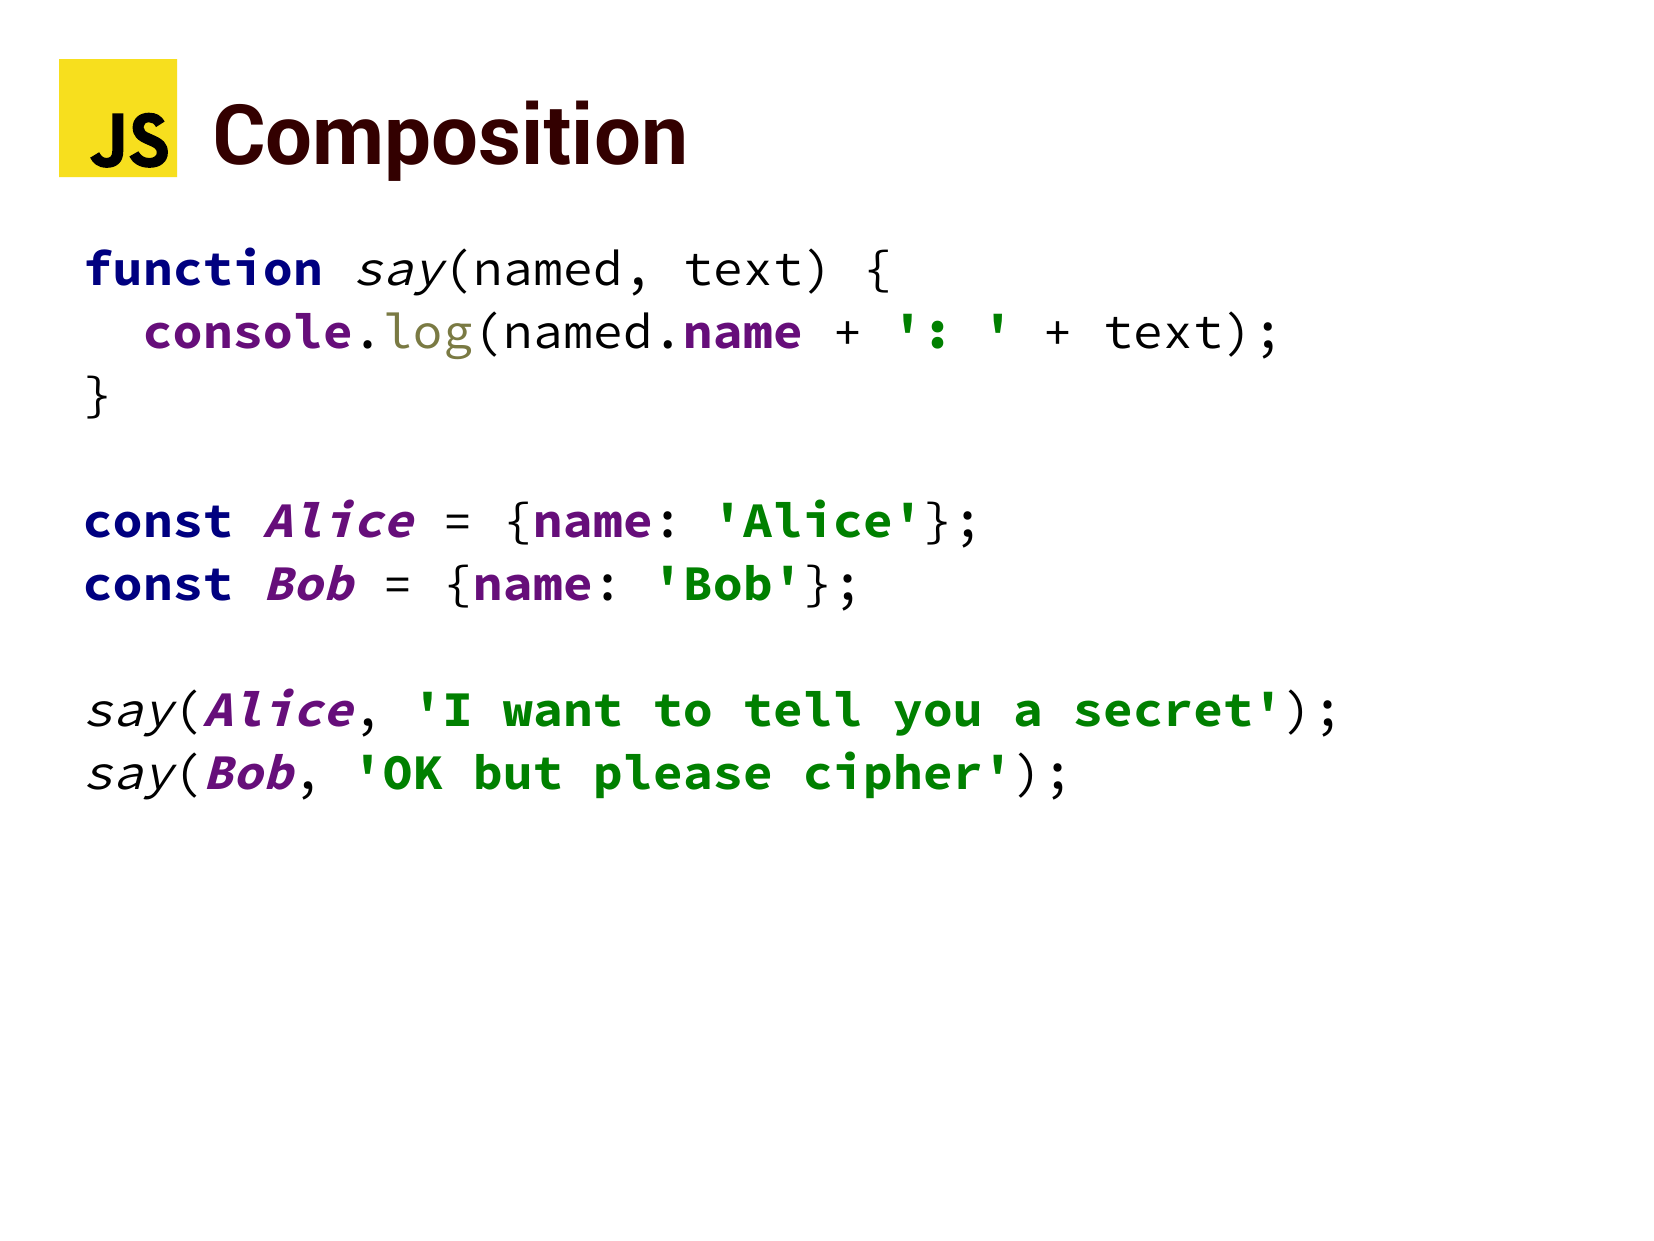

# Composition
function say(named, text) {
 console.log(named.name + ': ' + text);
}
const Alice = {name: 'Alice'};
const Bob = {name: 'Bob'};
say(Alice, 'I want to tell you a secret');
say(Bob, 'OK but please cipher');